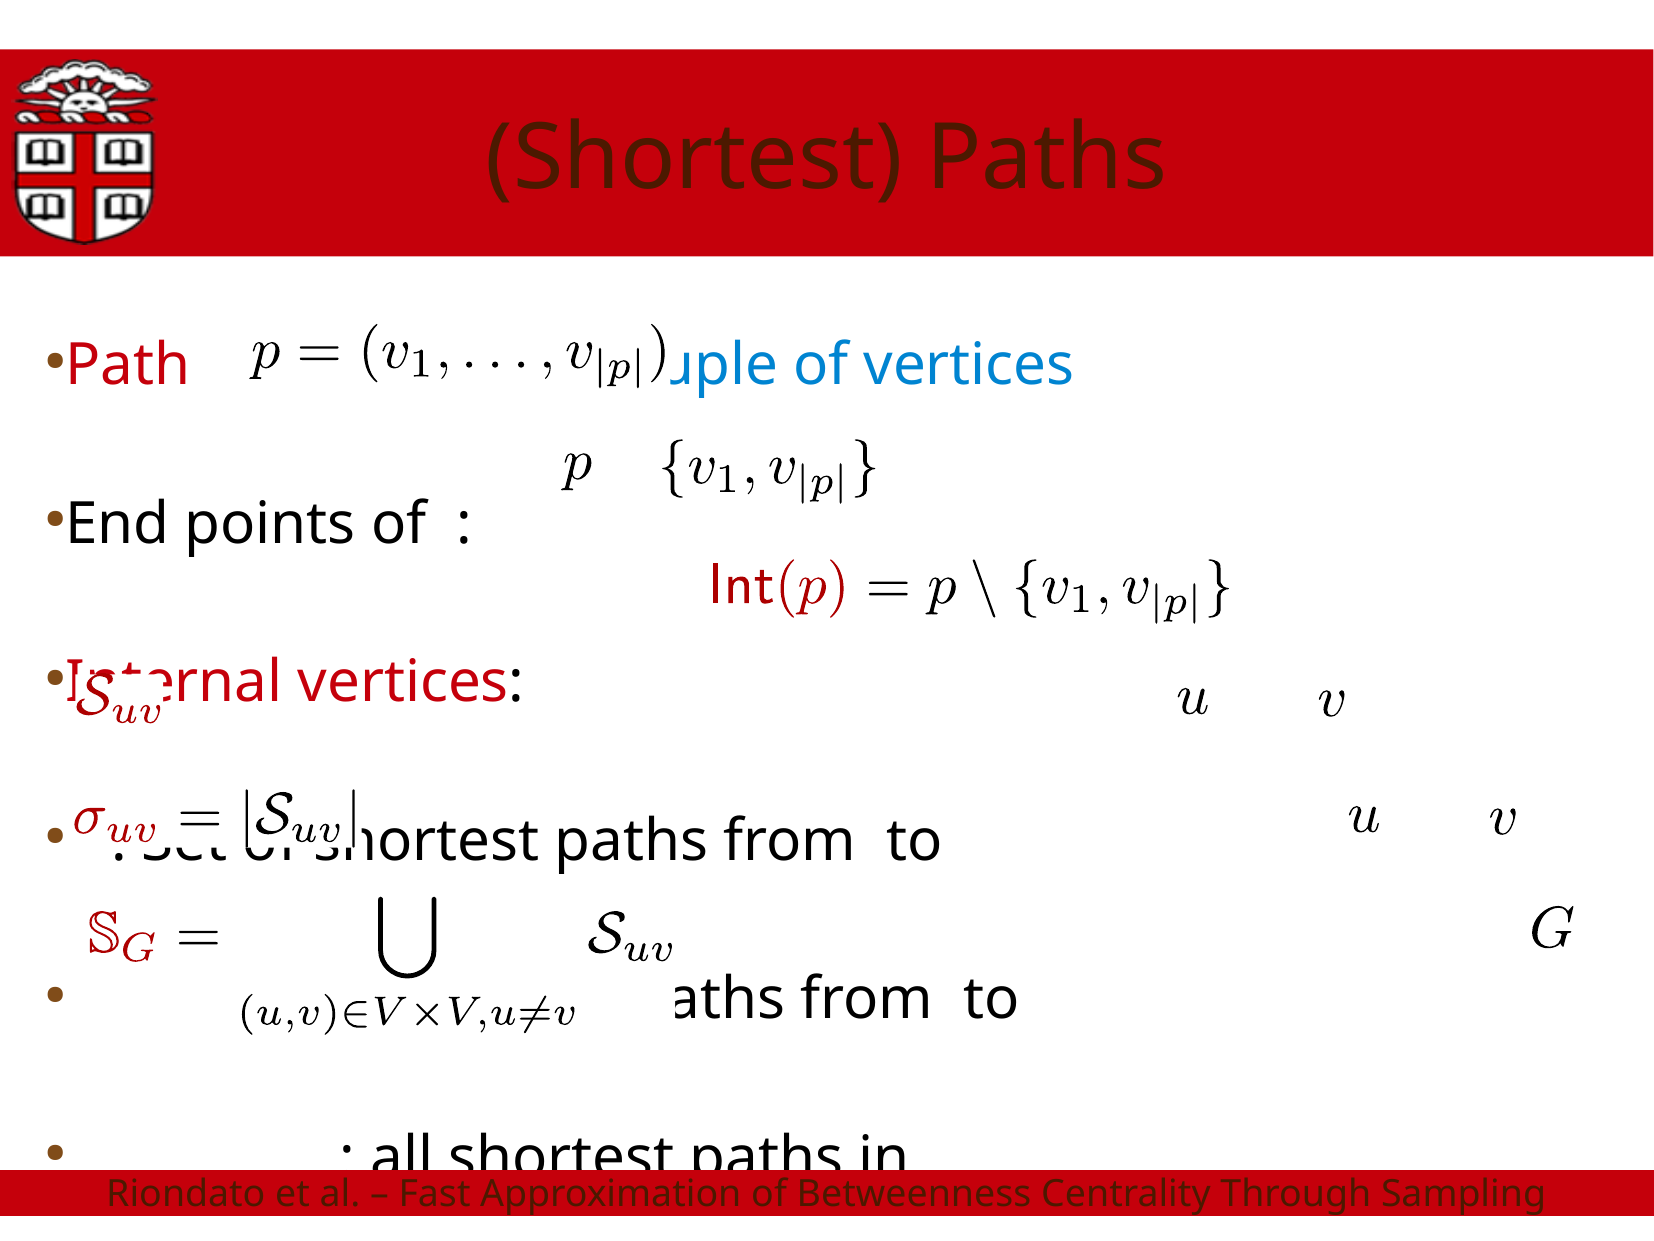

# (Shortest) Paths
Path ordered tuple of vertices
End points of :
Internal vertices:
 : Set of shortest paths from to
 : no. of shortest paths from to
 : all shortest paths in
Riondato et al. – Fast Approximation of Betweenness Centrality Through Sampling